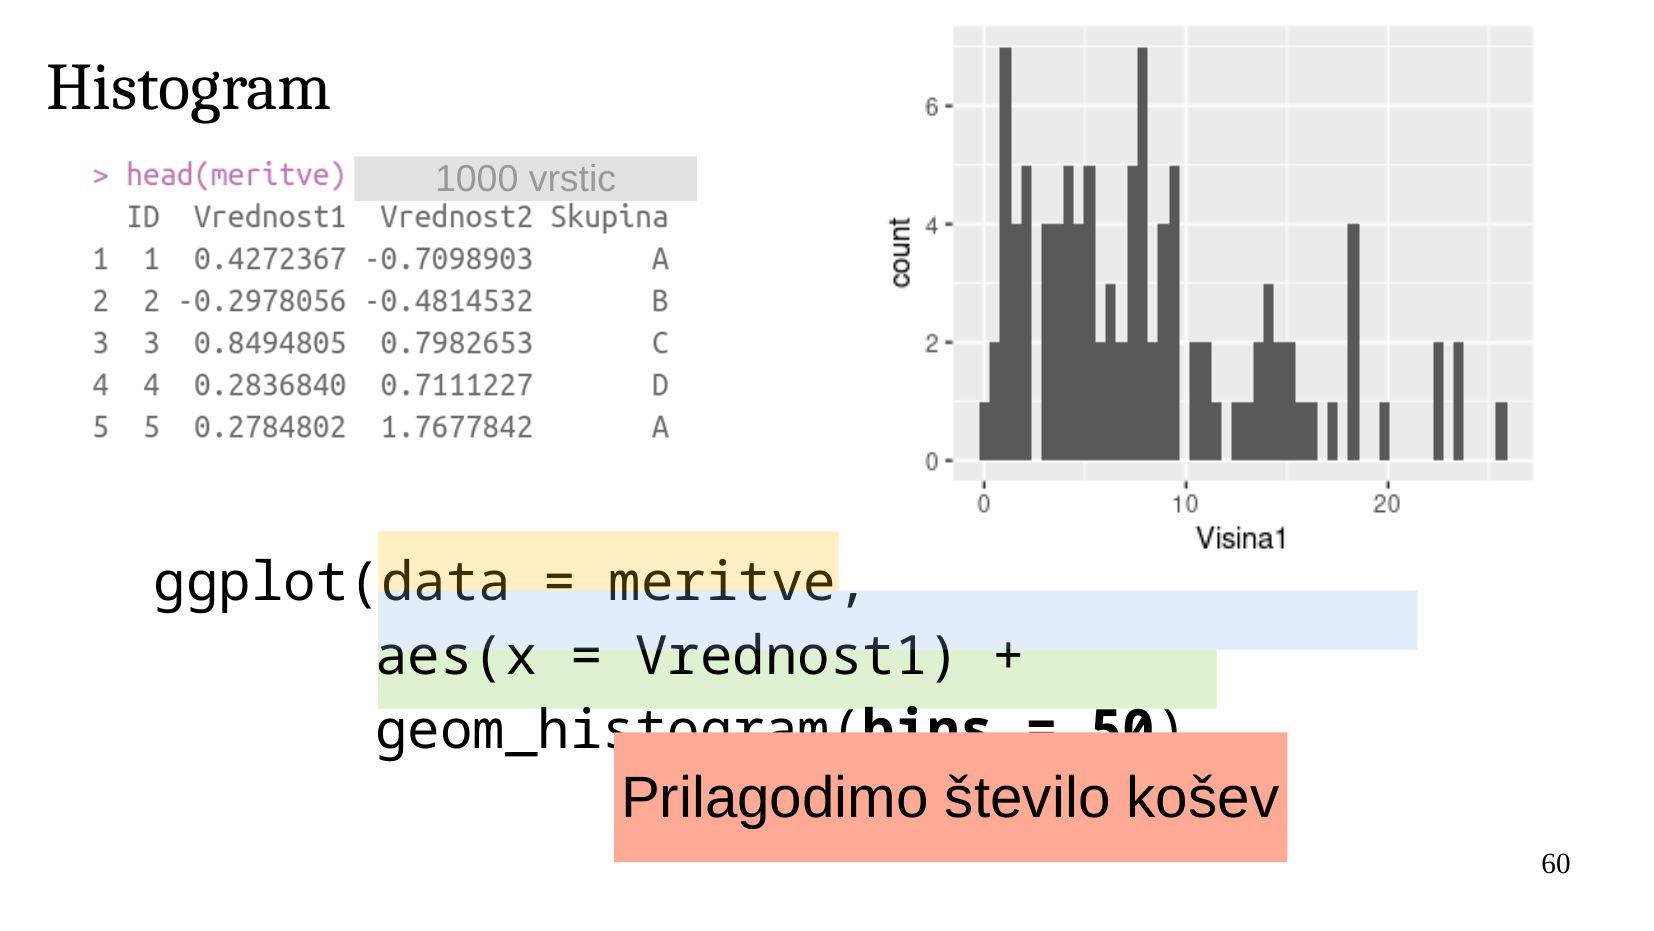

Histogram
1000 vrstic
# ggplot(data = meritve, aes(x = Vrednost1) + geom_histogram(bins = 50)
Prilagodimo število košev
60